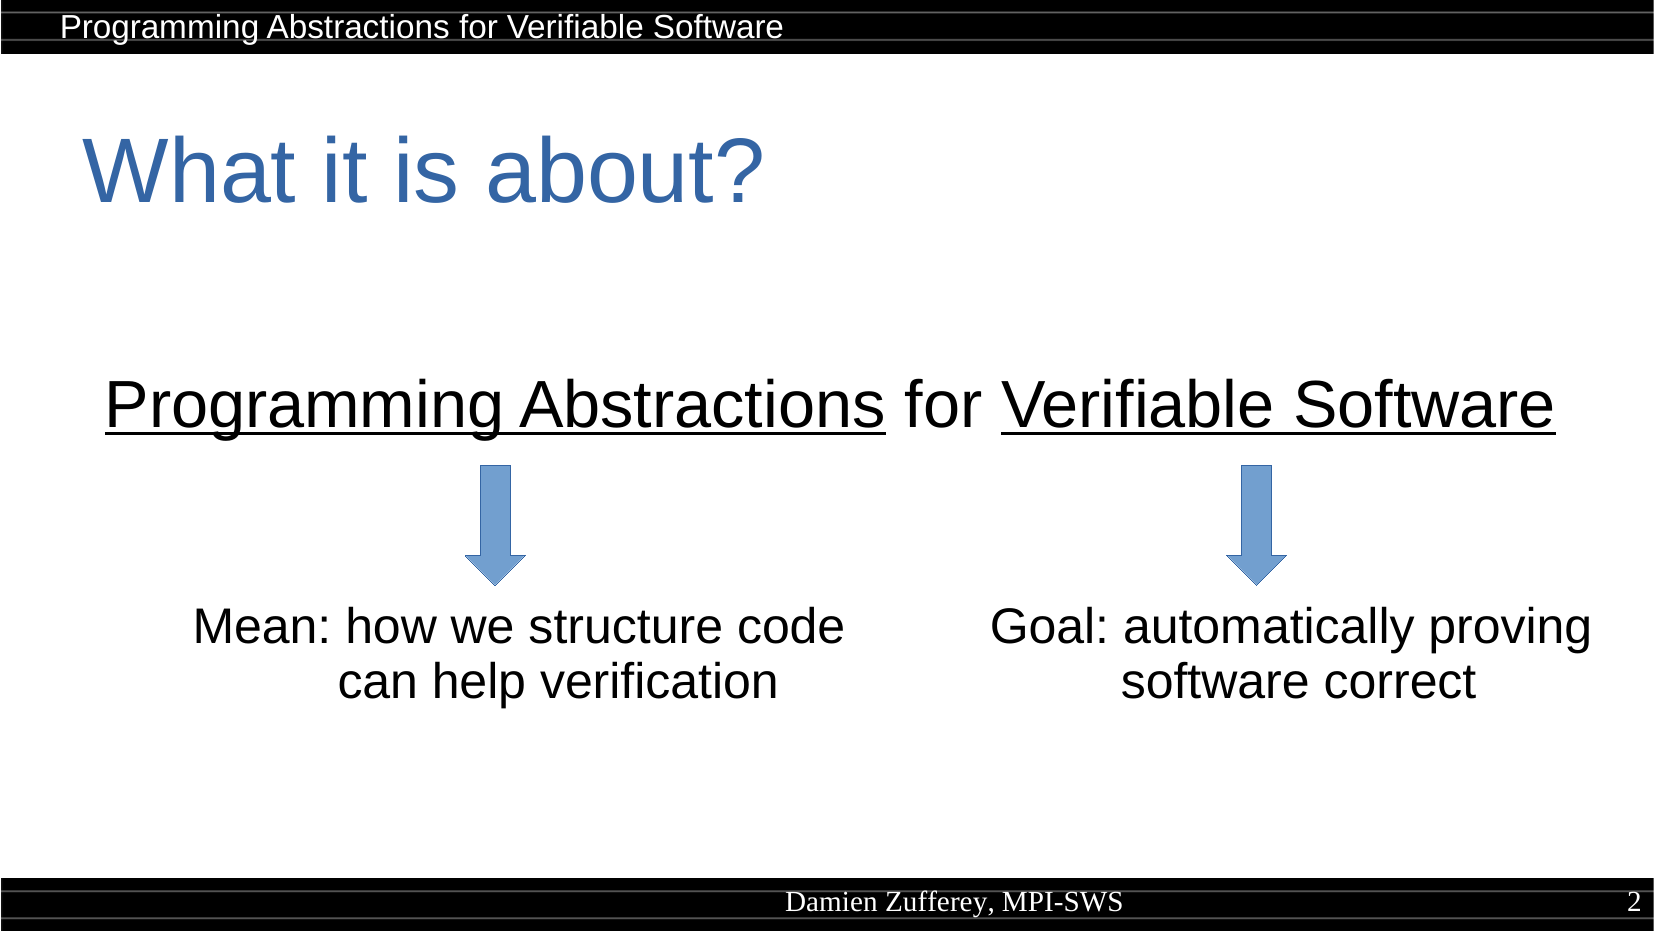

# What it is about?
Programming Abstractions for Verifiable Software
Goal: automatically proving
	 software correct
Mean: how we structure code
	 can help verification